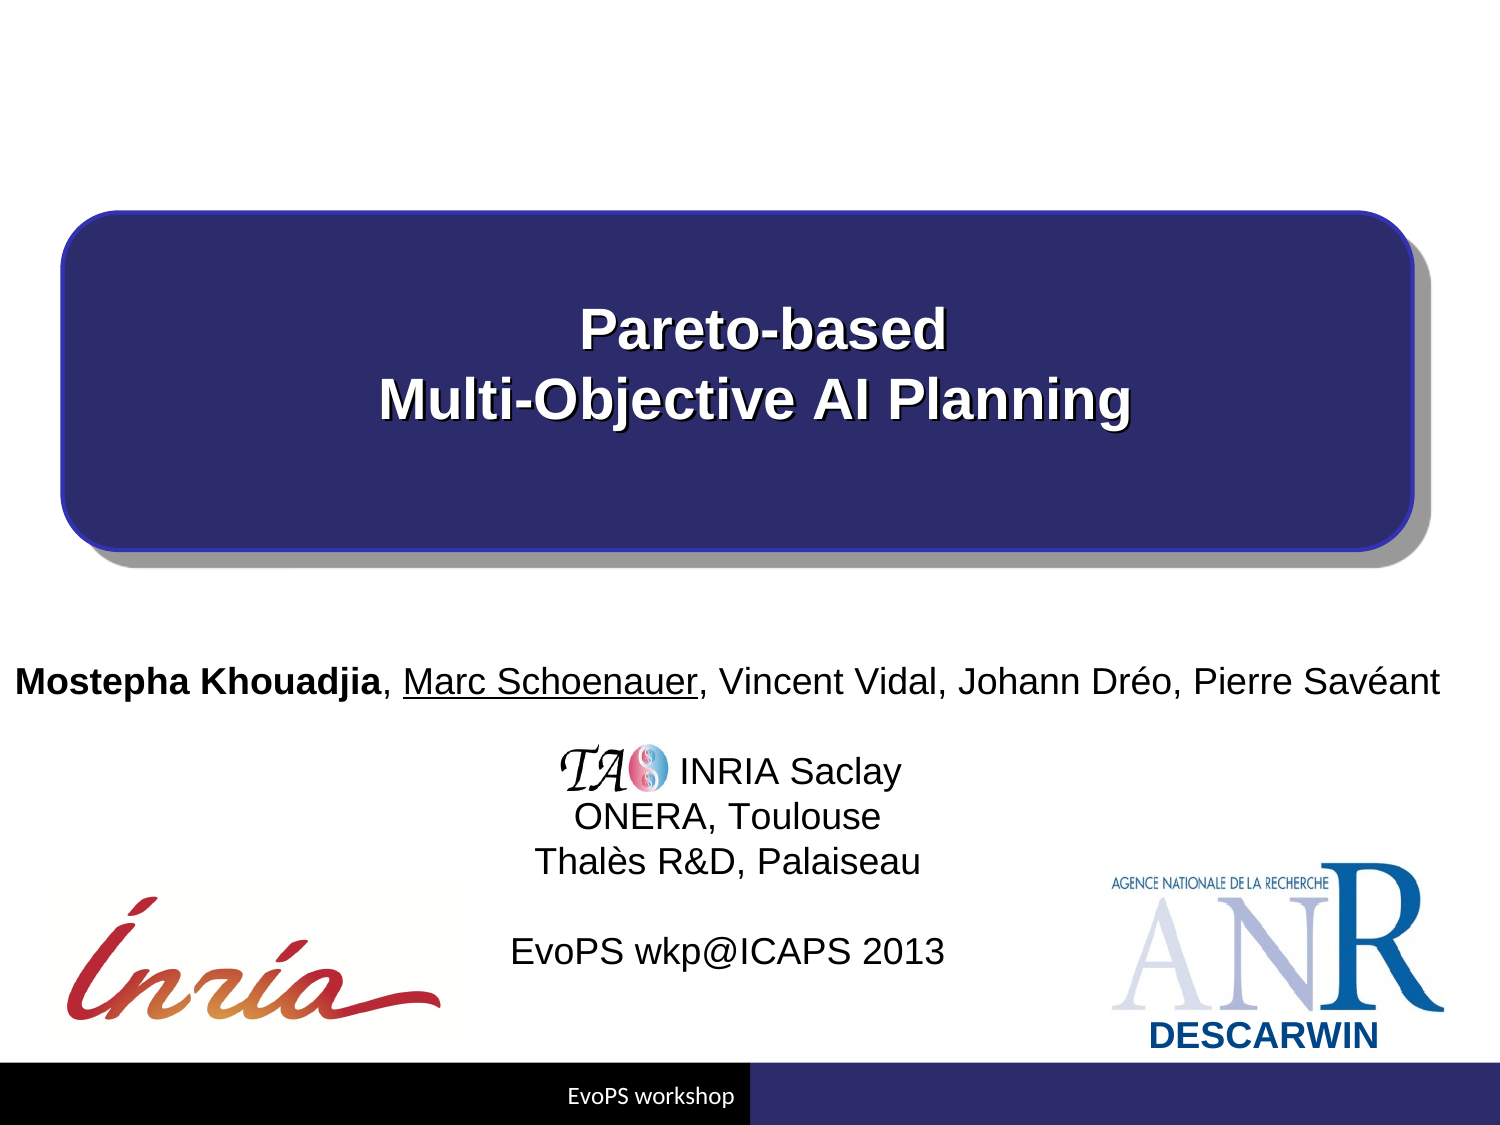

Pareto-based
Multi-Objective AI Planning
Mostepha Khouadjia, Marc Schoenauer, Vincent Vidal, Johann Dréo, Pierre Savéant
 INRIA Saclay
ONERA, Toulouse
Thalès R&D, Palaiseau
EvoPS wkp@ICAPS 2013
DESCARWIN